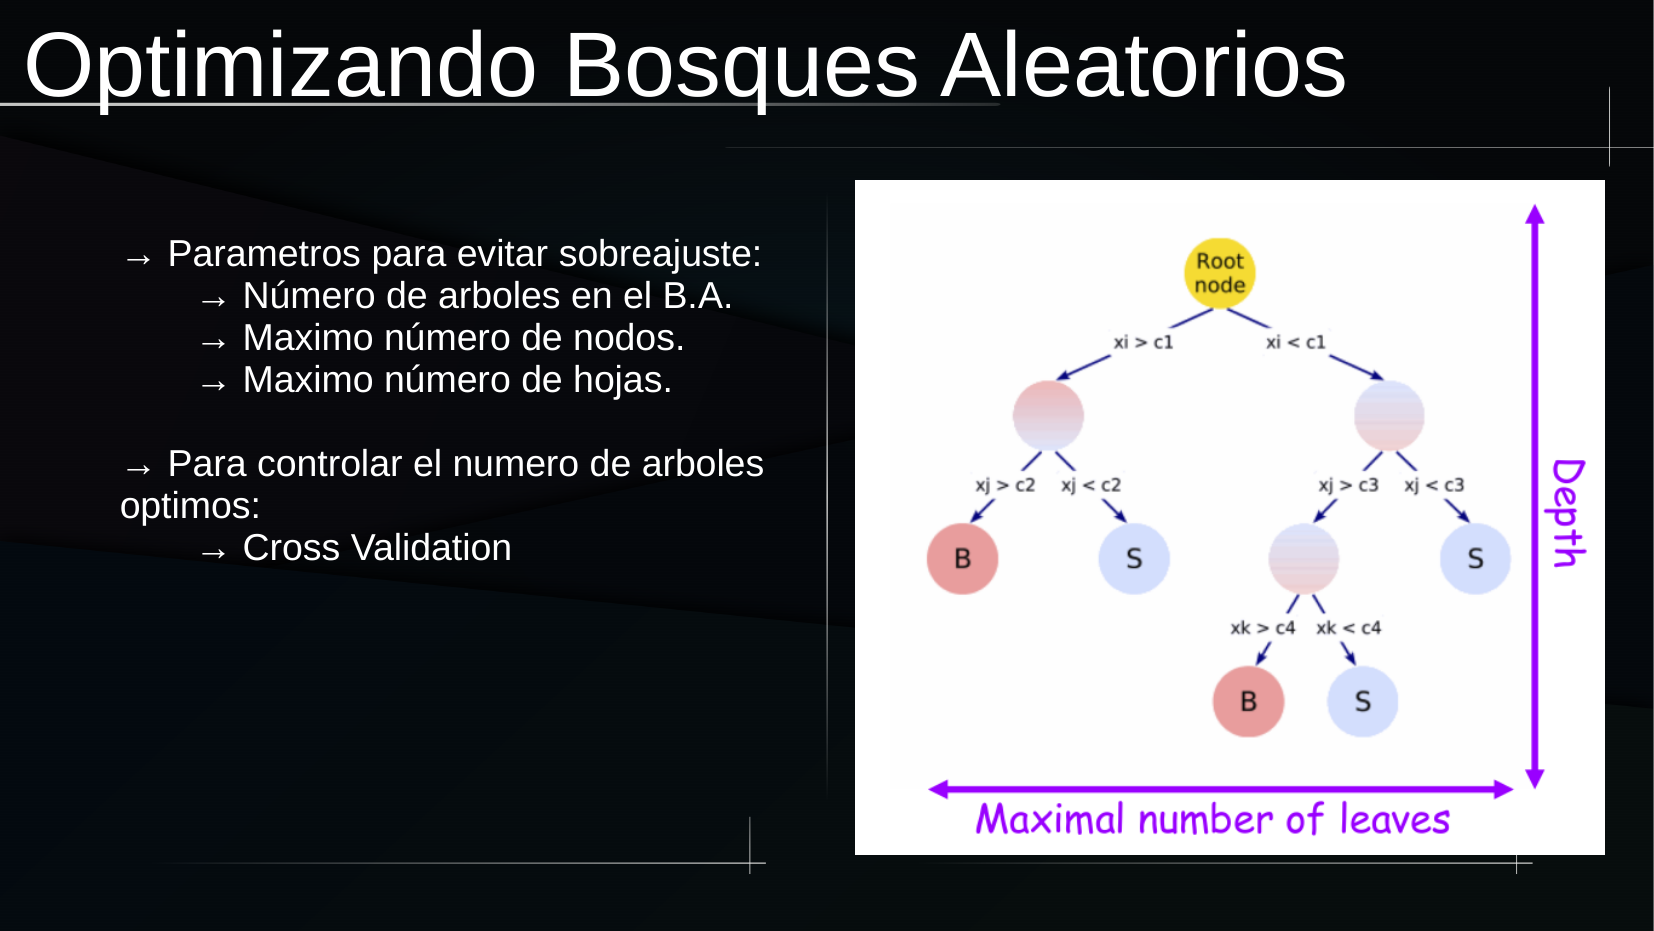

# Optimizando Bosques Aleatorios
→ Parametros para evitar sobreajuste:
	→ Número de arboles en el B.A.
	→ Maximo número de nodos.
	→ Maximo número de hojas.
→ Para controlar el numero de arboles optimos:
	→ Cross Validation